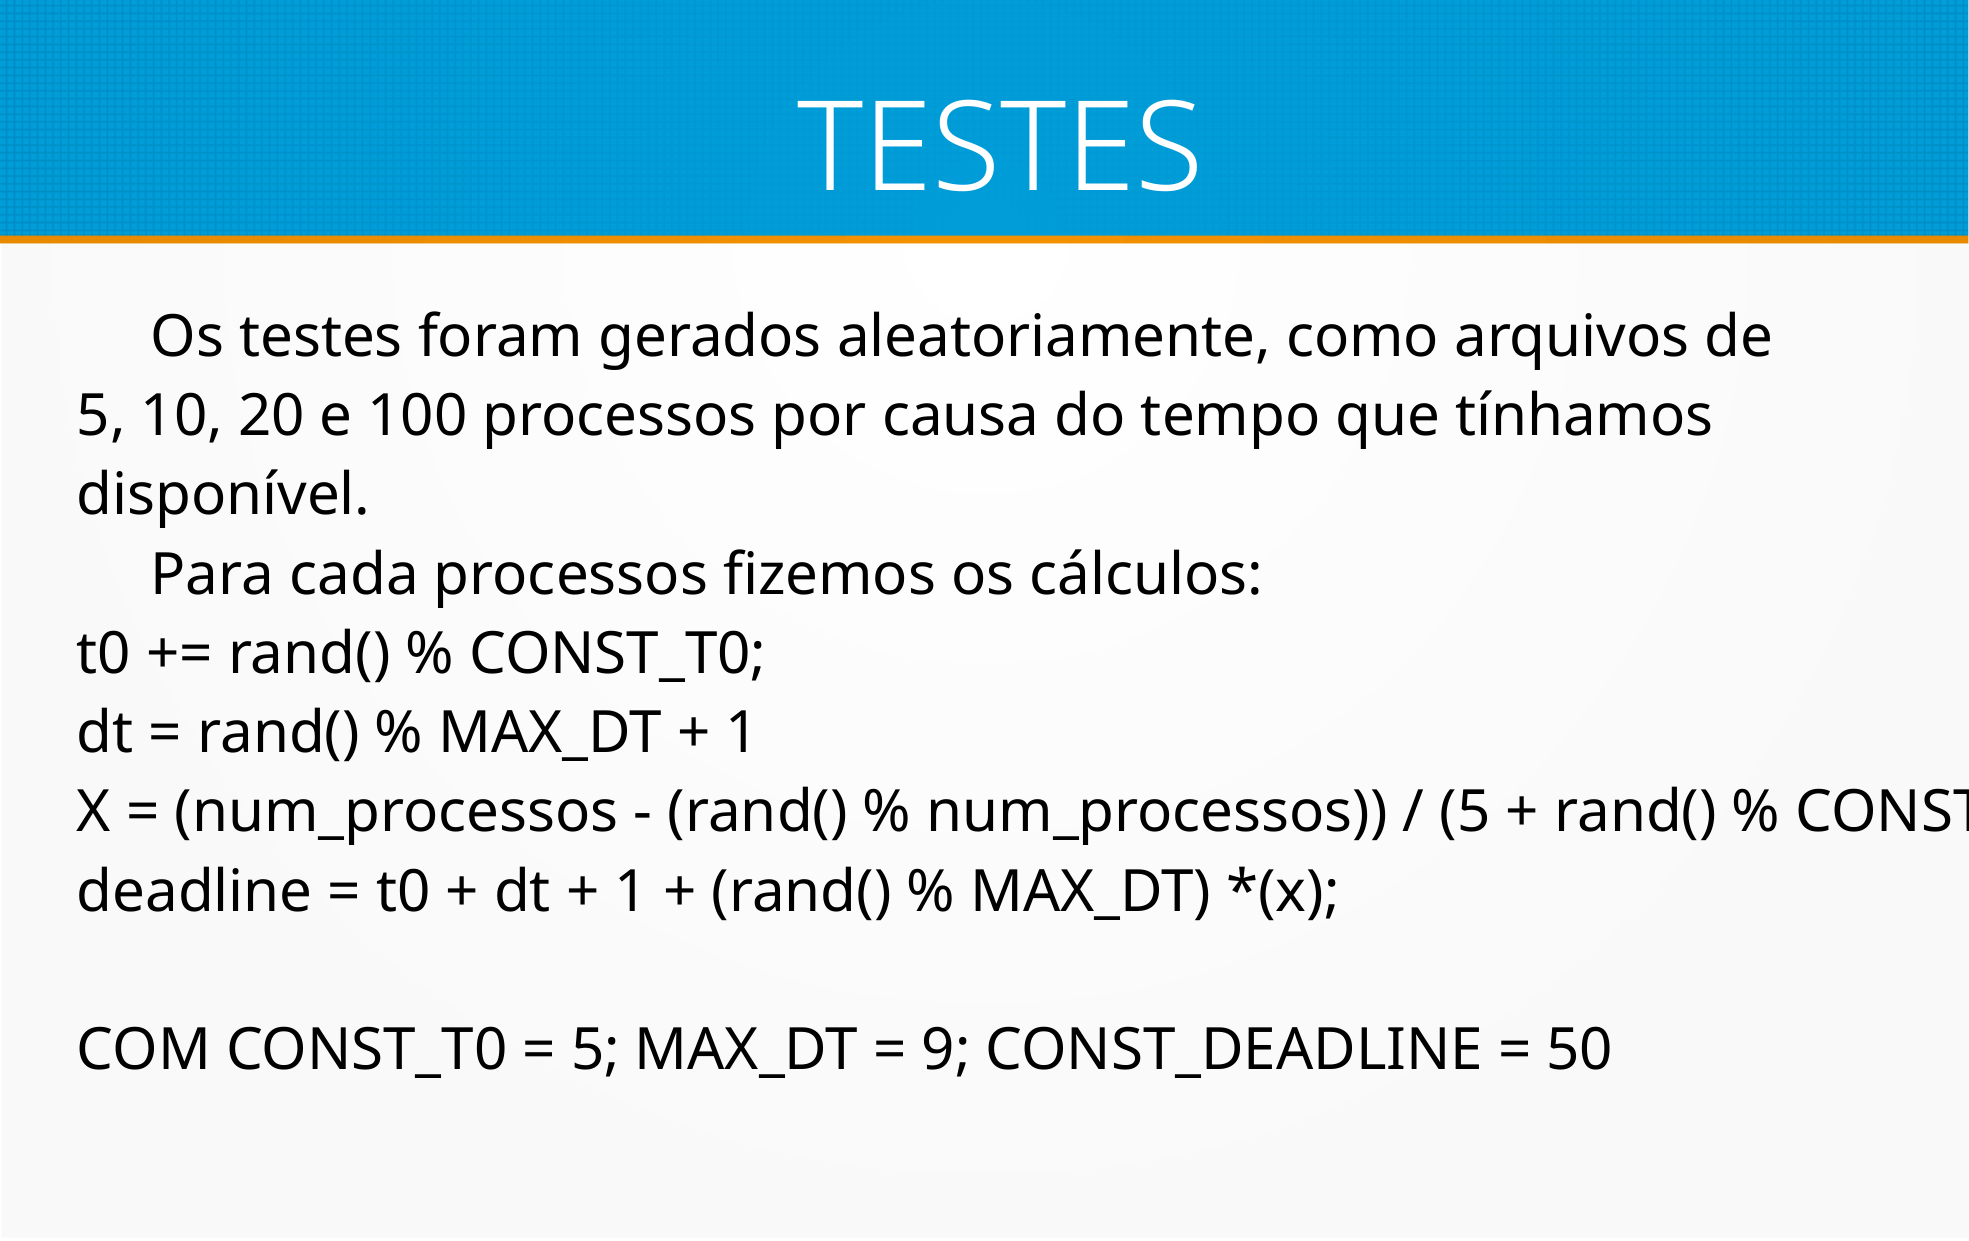

# TESTES
	Os testes foram gerados aleatoriamente, como arquivos de
5, 10, 20 e 100 processos por causa do tempo que tínhamos
disponível.
	Para cada processos fizemos os cálculos:
t0 += rand() % CONST_T0;
dt = rand() % MAX_DT + 1
X = (num_processos - (rand() % num_processos)) / (5 + rand() % CONST_DEADLINE);
deadline = t0 + dt + 1 + (rand() % MAX_DT) *(x);
COM CONST_T0 = 5; MAX_DT = 9; CONST_DEADLINE = 50